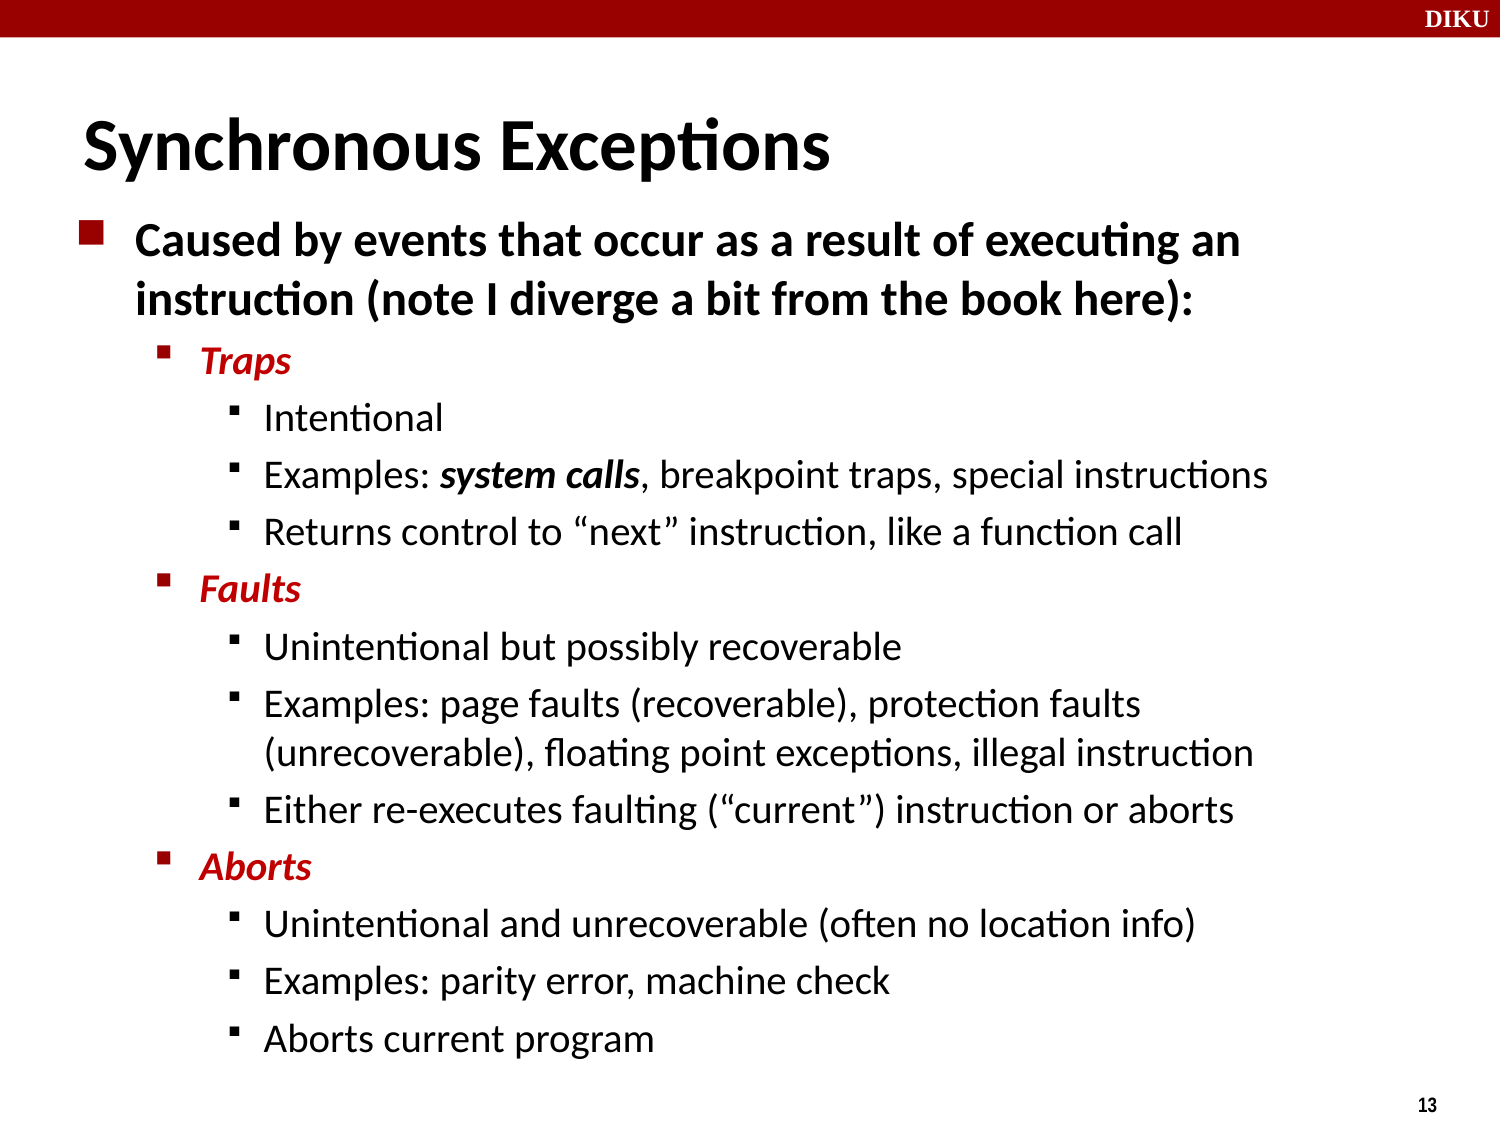

# Synchronous Exceptions
Caused by events that occur as a result of executing an instruction (note I diverge a bit from the book here):
Traps
Intentional
Examples: system calls, breakpoint traps, special instructions
Returns control to “next” instruction, like a function call
Faults
Unintentional but possibly recoverable
Examples: page faults (recoverable), protection faults (unrecoverable), floating point exceptions, illegal instruction
Either re-executes faulting (“current”) instruction or aborts
Aborts
Unintentional and unrecoverable (often no location info)
Examples: parity error, machine check
Aborts current program